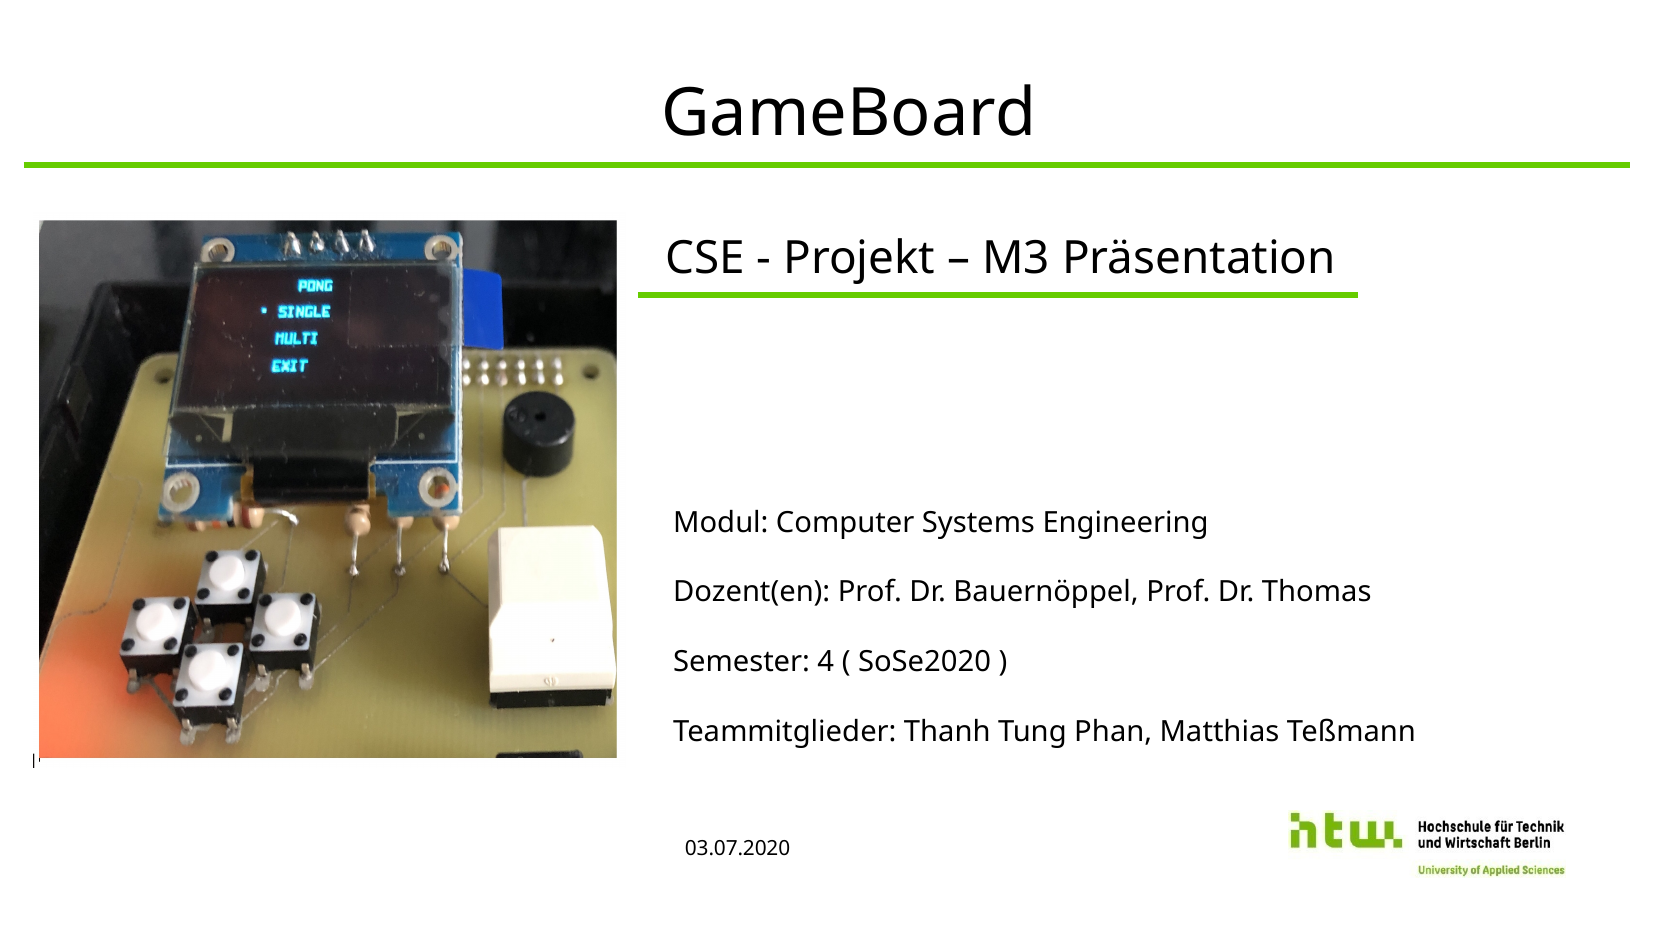

# GameBoard
CSE - Projekt – M3 Präsentation
Modul: Computer Systems Engineering
Dozent(en): Prof. Dr. Bauernöppel, Prof. Dr. Thomas
Semester: 4 ( SoSe2020 )
Teammitglieder: Thanh Tung Phan, Matthias Teßmann
03.07.2020